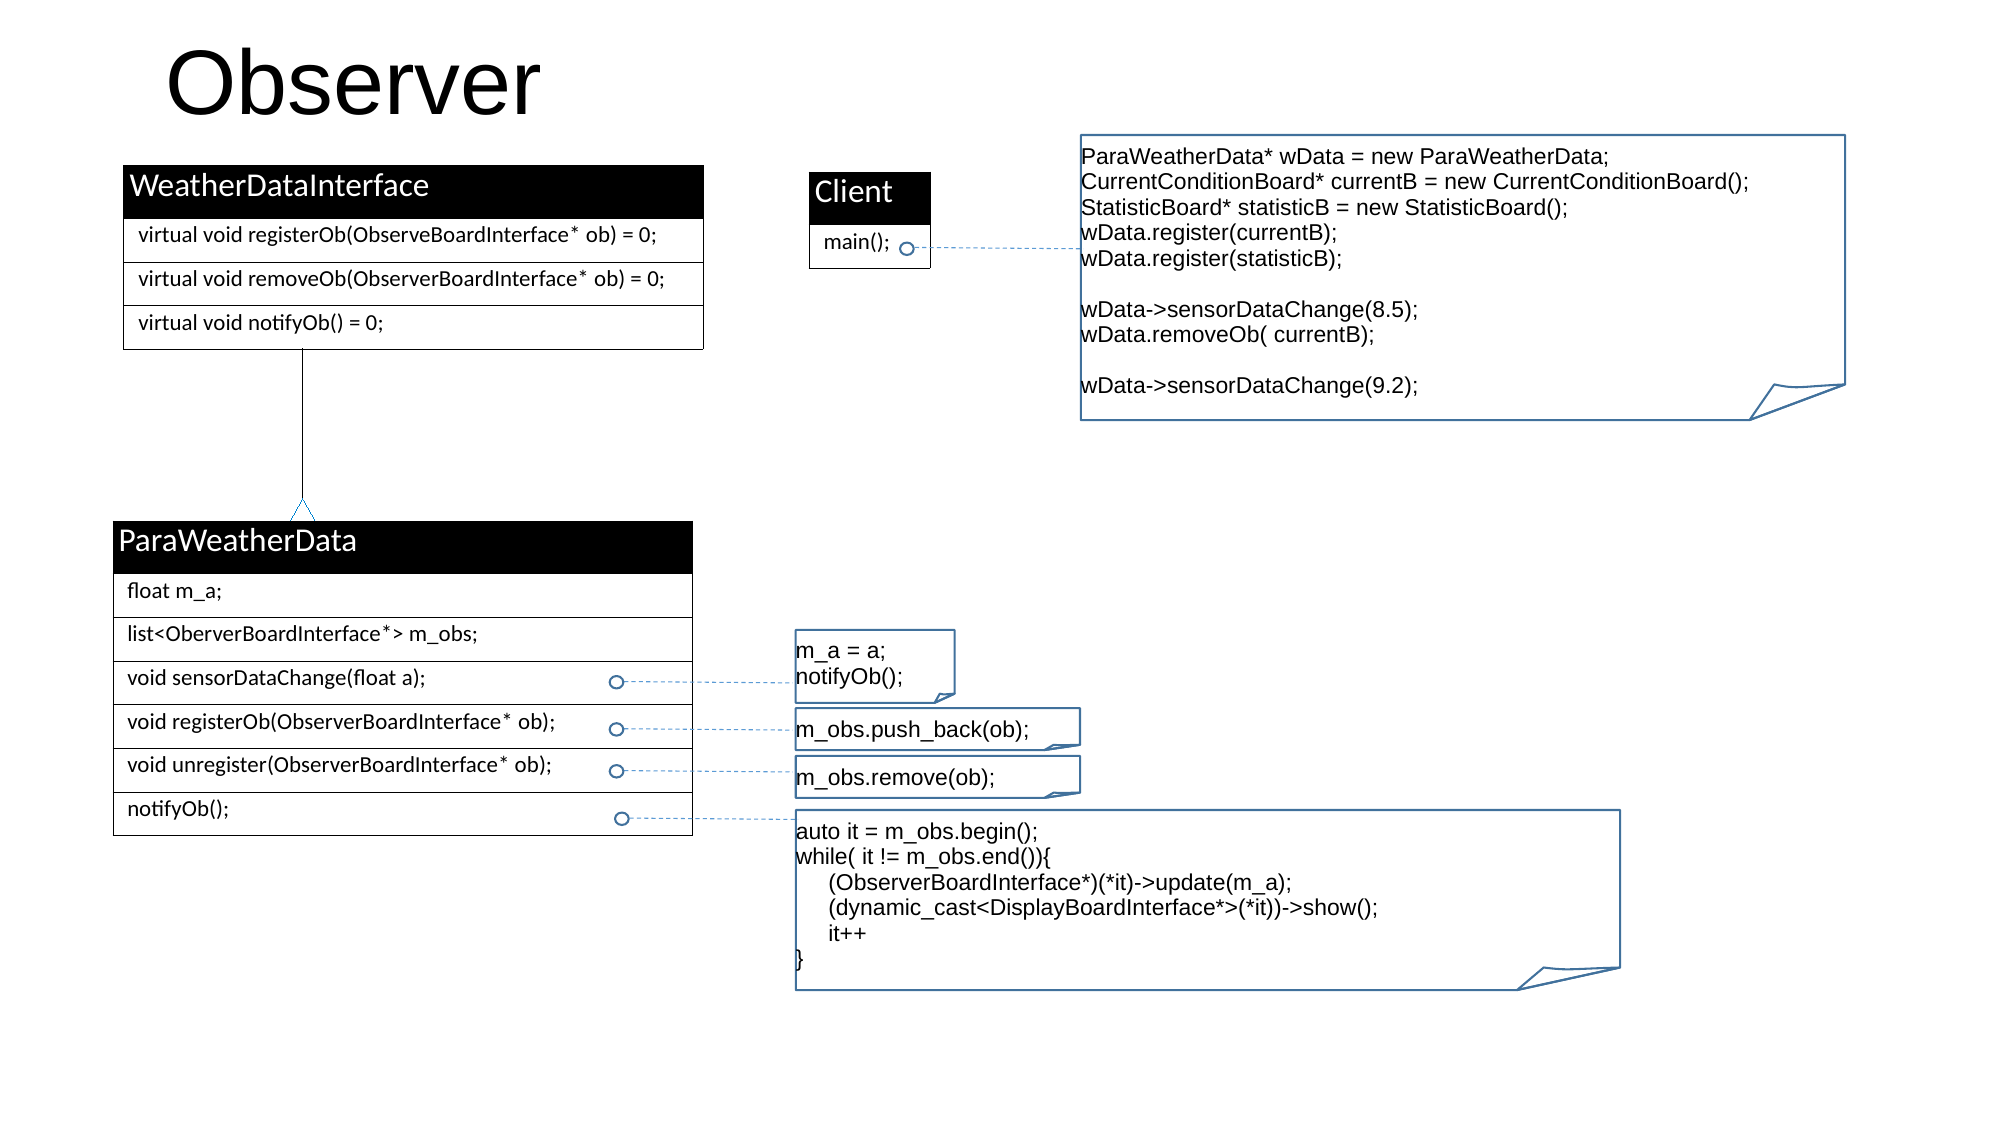

# Observer
ParaWeatherData* wData = new ParaWeatherData;
CurrentConditionBoard* currentB = new CurrentConditionBoard();
StatisticBoard* statisticB = new StatisticBoard();
wData.register(currentB);
wData.register(statisticB);
wData->sensorDataChange(8.5);
wData.removeOb( currentB);
wData->sensorDataChange(9.2);
| WeatherDataInterface |
| --- |
| virtual void registerOb(ObserveBoardInterface\* ob) = 0; |
| virtual void removeOb(ObserverBoardInterface\* ob) = 0; |
| virtual void notifyOb() = 0; |
| Client |
| --- |
| main(); |
| ParaWeatherData |
| --- |
| float m\_a; |
| list<OberverBoardInterface\*> m\_obs; |
| void sensorDataChange(float a); |
| void registerOb(ObserverBoardInterface\* ob); |
| void unregister(ObserverBoardInterface\* ob); |
| notifyOb(); |
m_a = a;
notifyOb();
m_obs.push_back(ob);
m_obs.remove(ob);
auto it = m_obs.begin();
while( it != m_obs.end()){
 (ObserverBoardInterface*)(*it)->update(m_a);
 (dynamic_cast<DisplayBoardInterface*>(*it))->show();
 it++
}